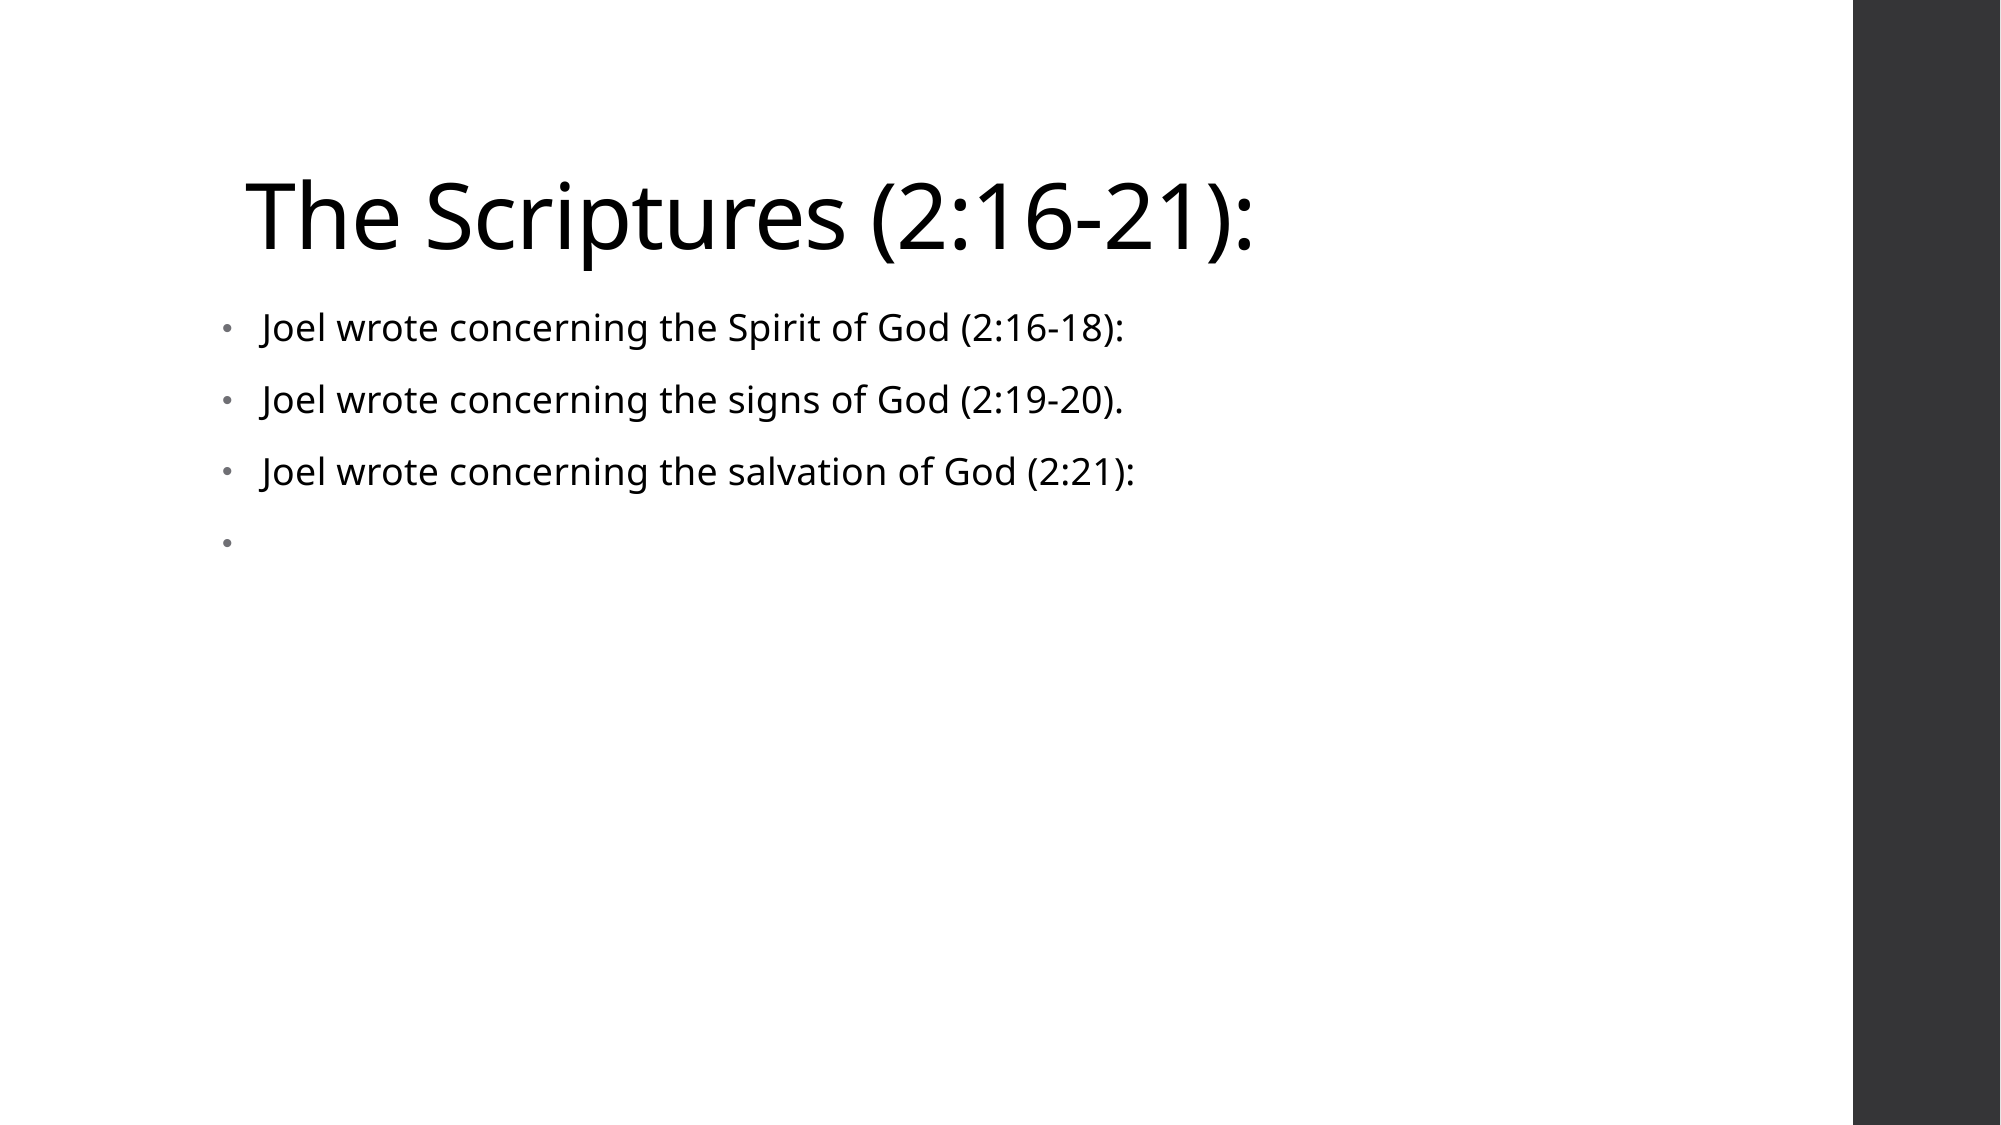

# The Scriptures (2:16-21):
 Joel wrote concerning the Spirit of God (2:16-18):
 Joel wrote concerning the signs of God (2:19-20).
 Joel wrote concerning the salvation of God (2:21):